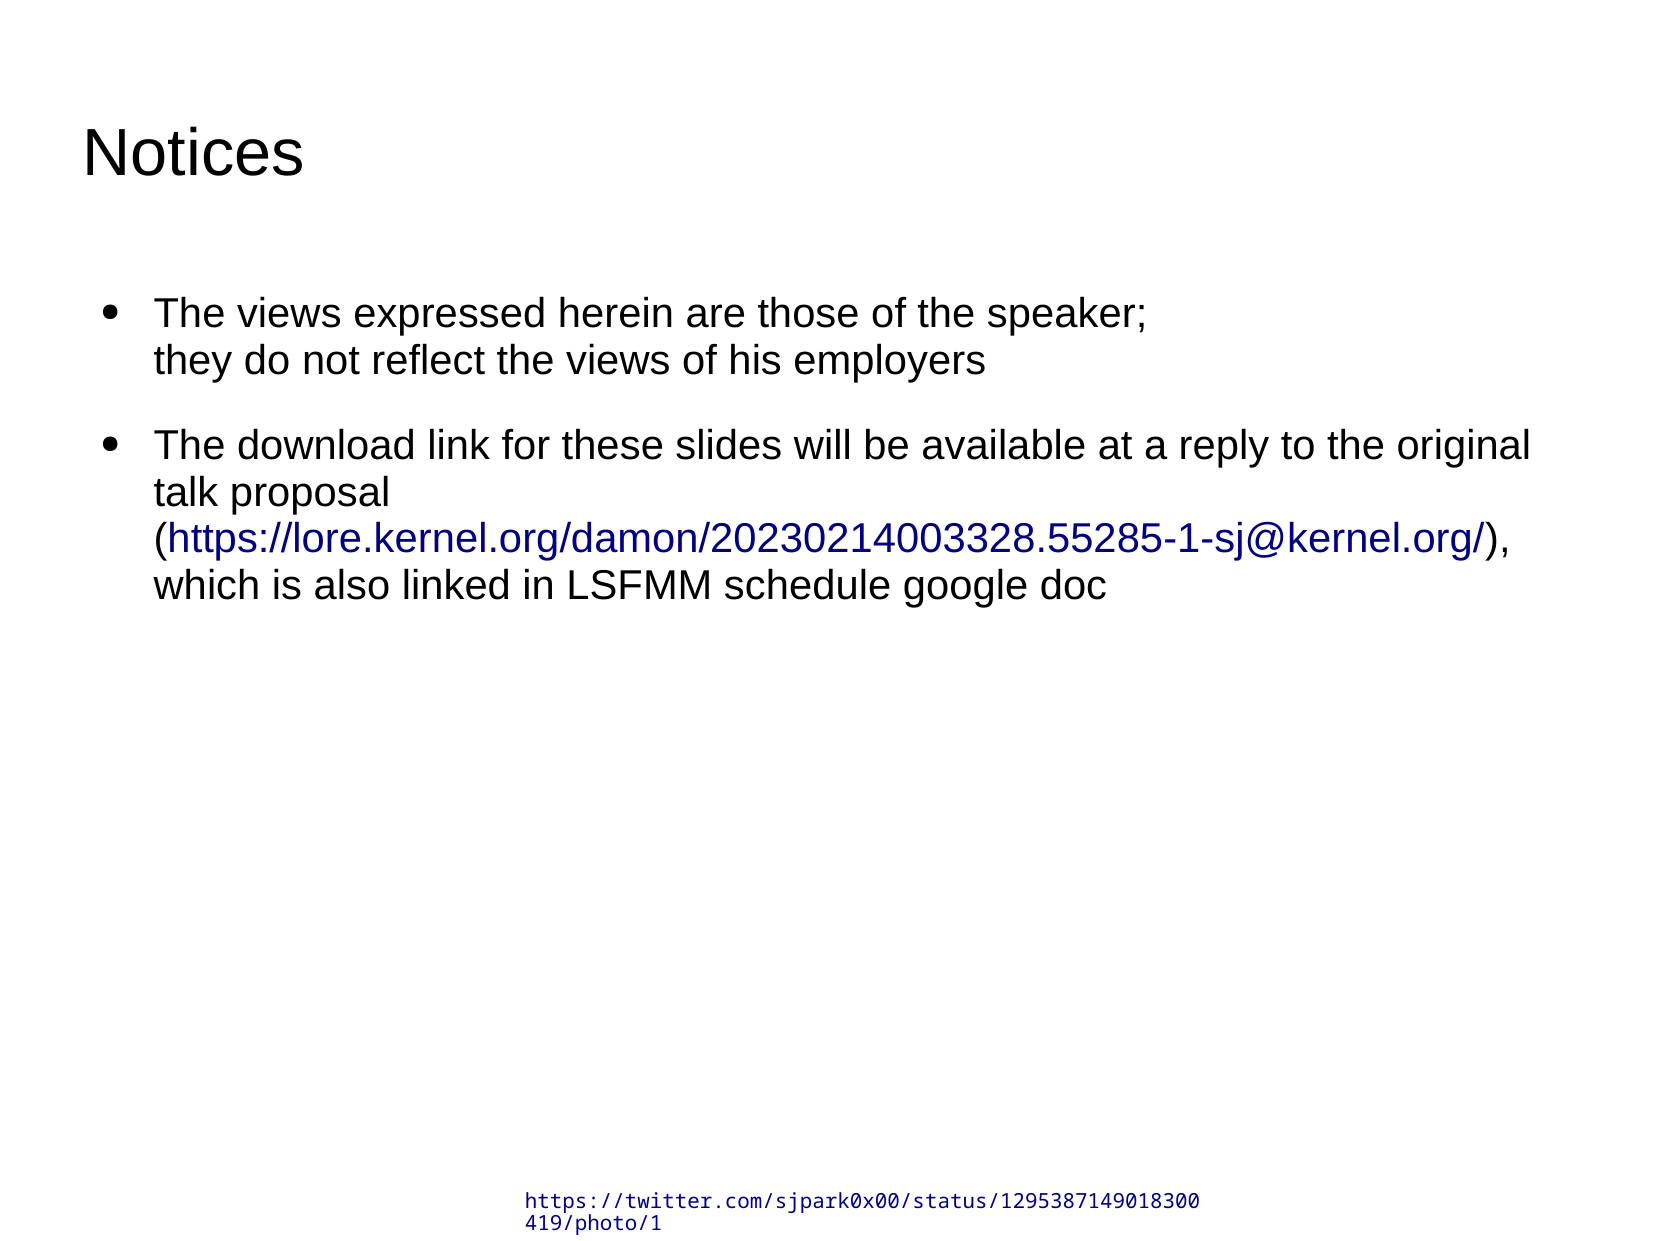

# Notices
The views expressed herein are those of the speaker;
they do not reflect the views of his employers
The download link for these slides will be available at a reply to the original talk proposal
(https://lore.kernel.org/damon/20230214003328.55285-1-sj@kernel.org/), which is also linked in LSFMM schedule google doc
https://twitter.com/sjpark0x00/status/1295387149018300419/photo/1